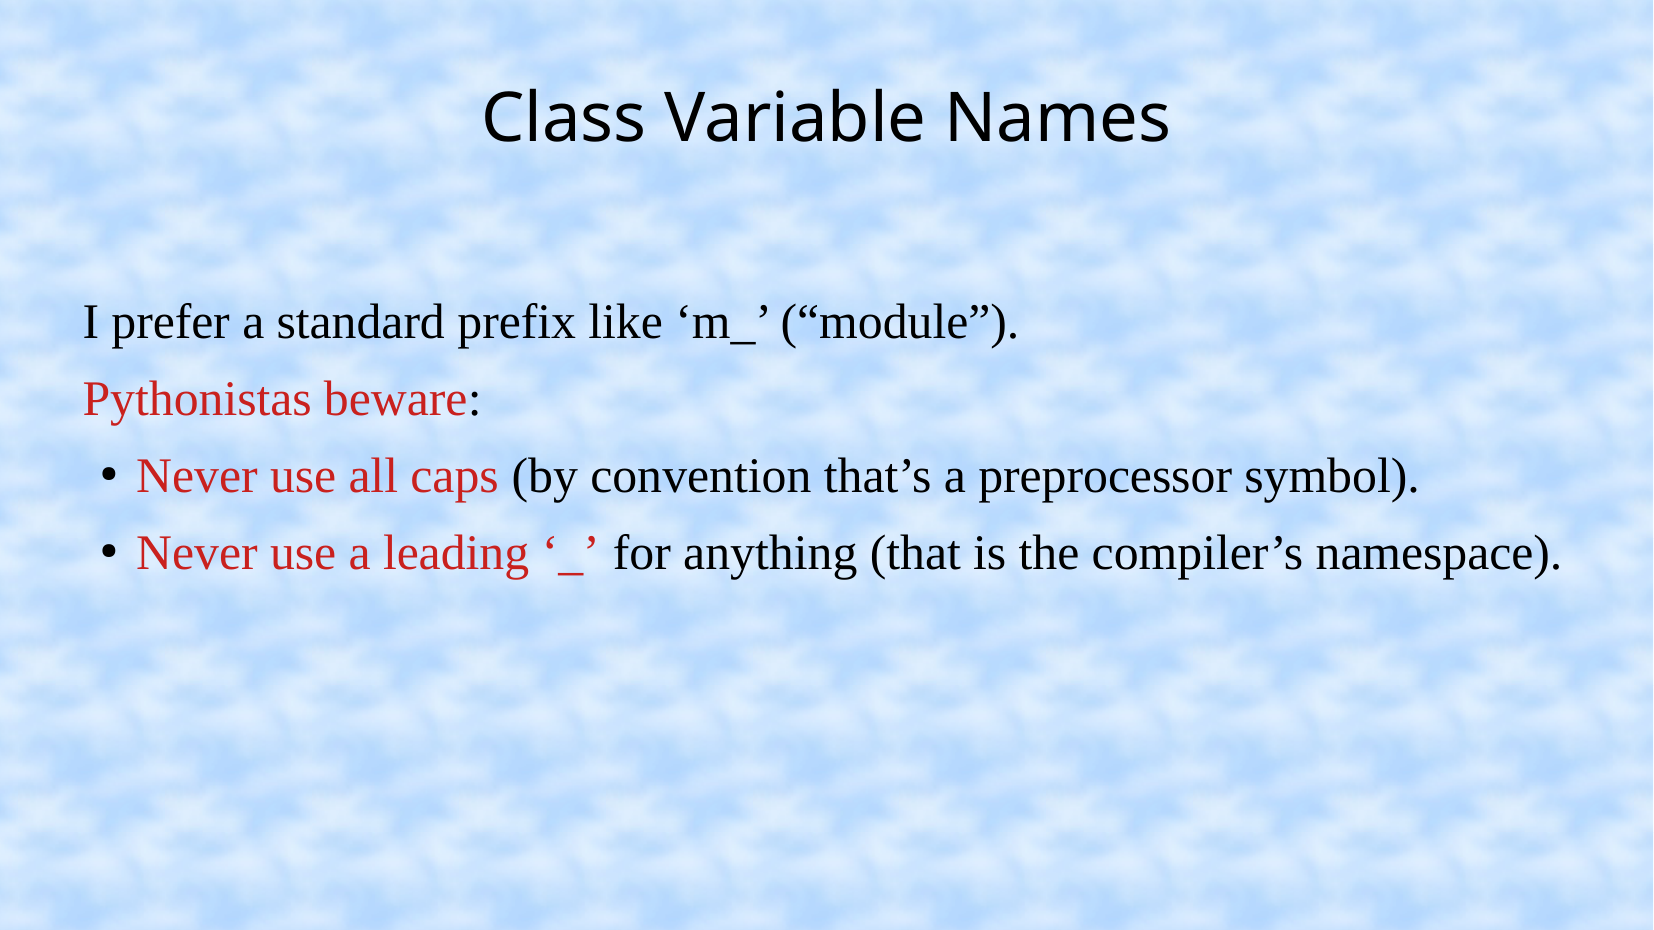

# Class Variable Names
I prefer a standard prefix like ‘m_’ (“module”).
Pythonistas beware:
Never use all caps (by convention that’s a preprocessor symbol).
Never use a leading ‘_’ for anything (that is the compiler’s namespace).